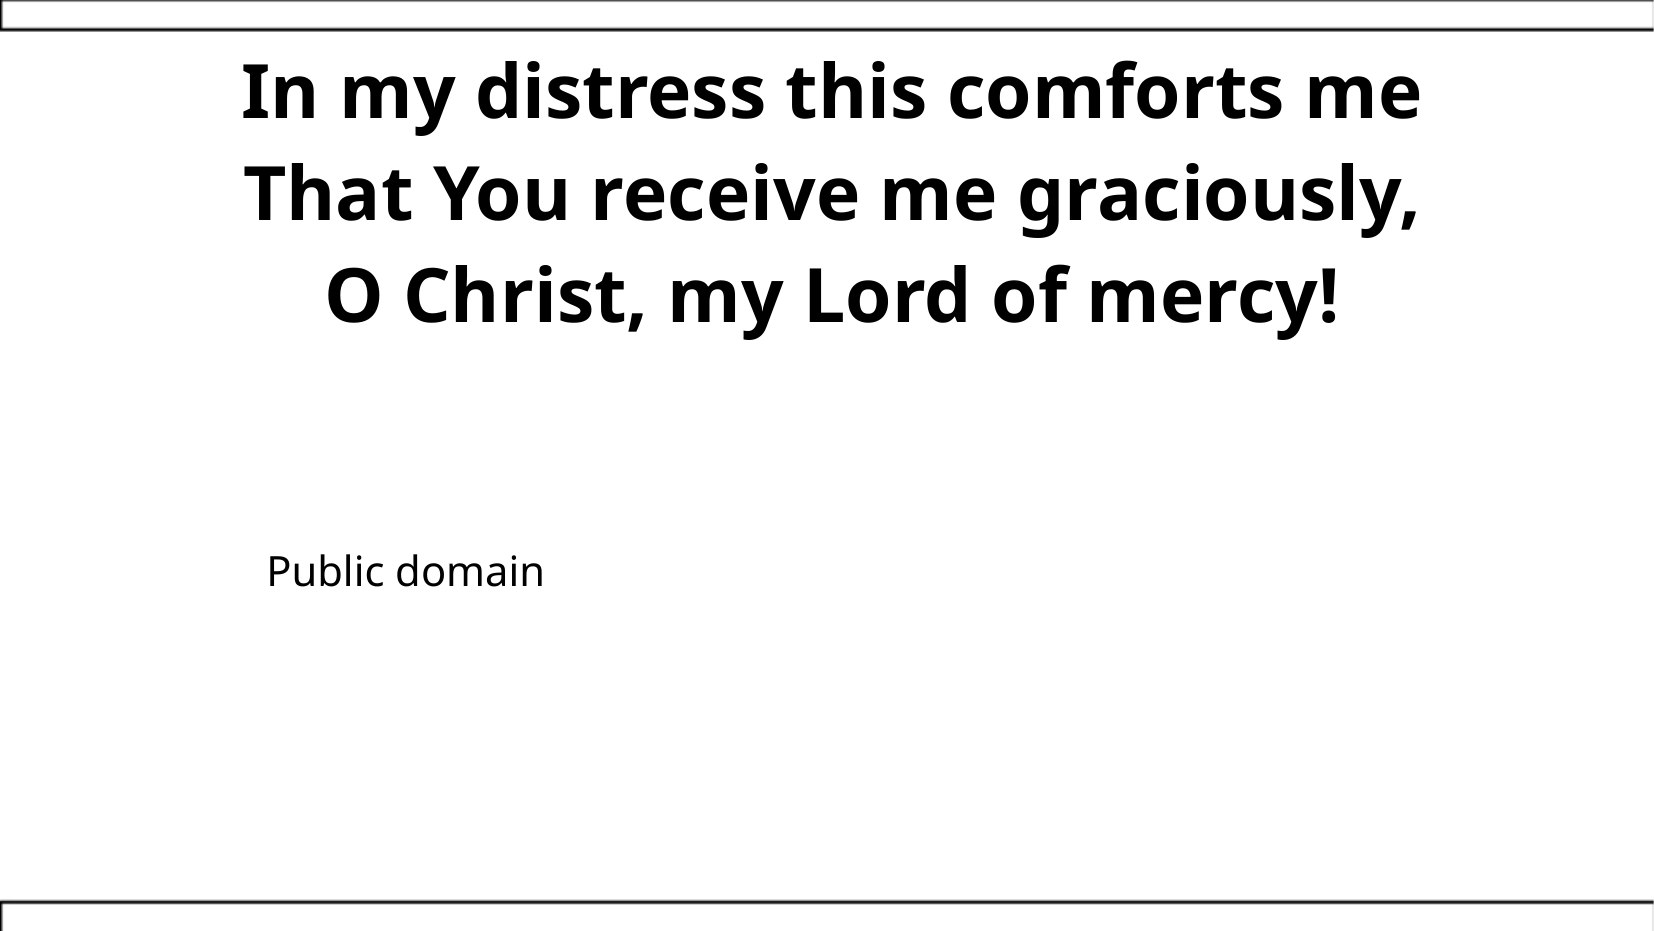

In my distress this comforts me
That You receive me graciously,
O Christ, my Lord of mercy!
 Public domain